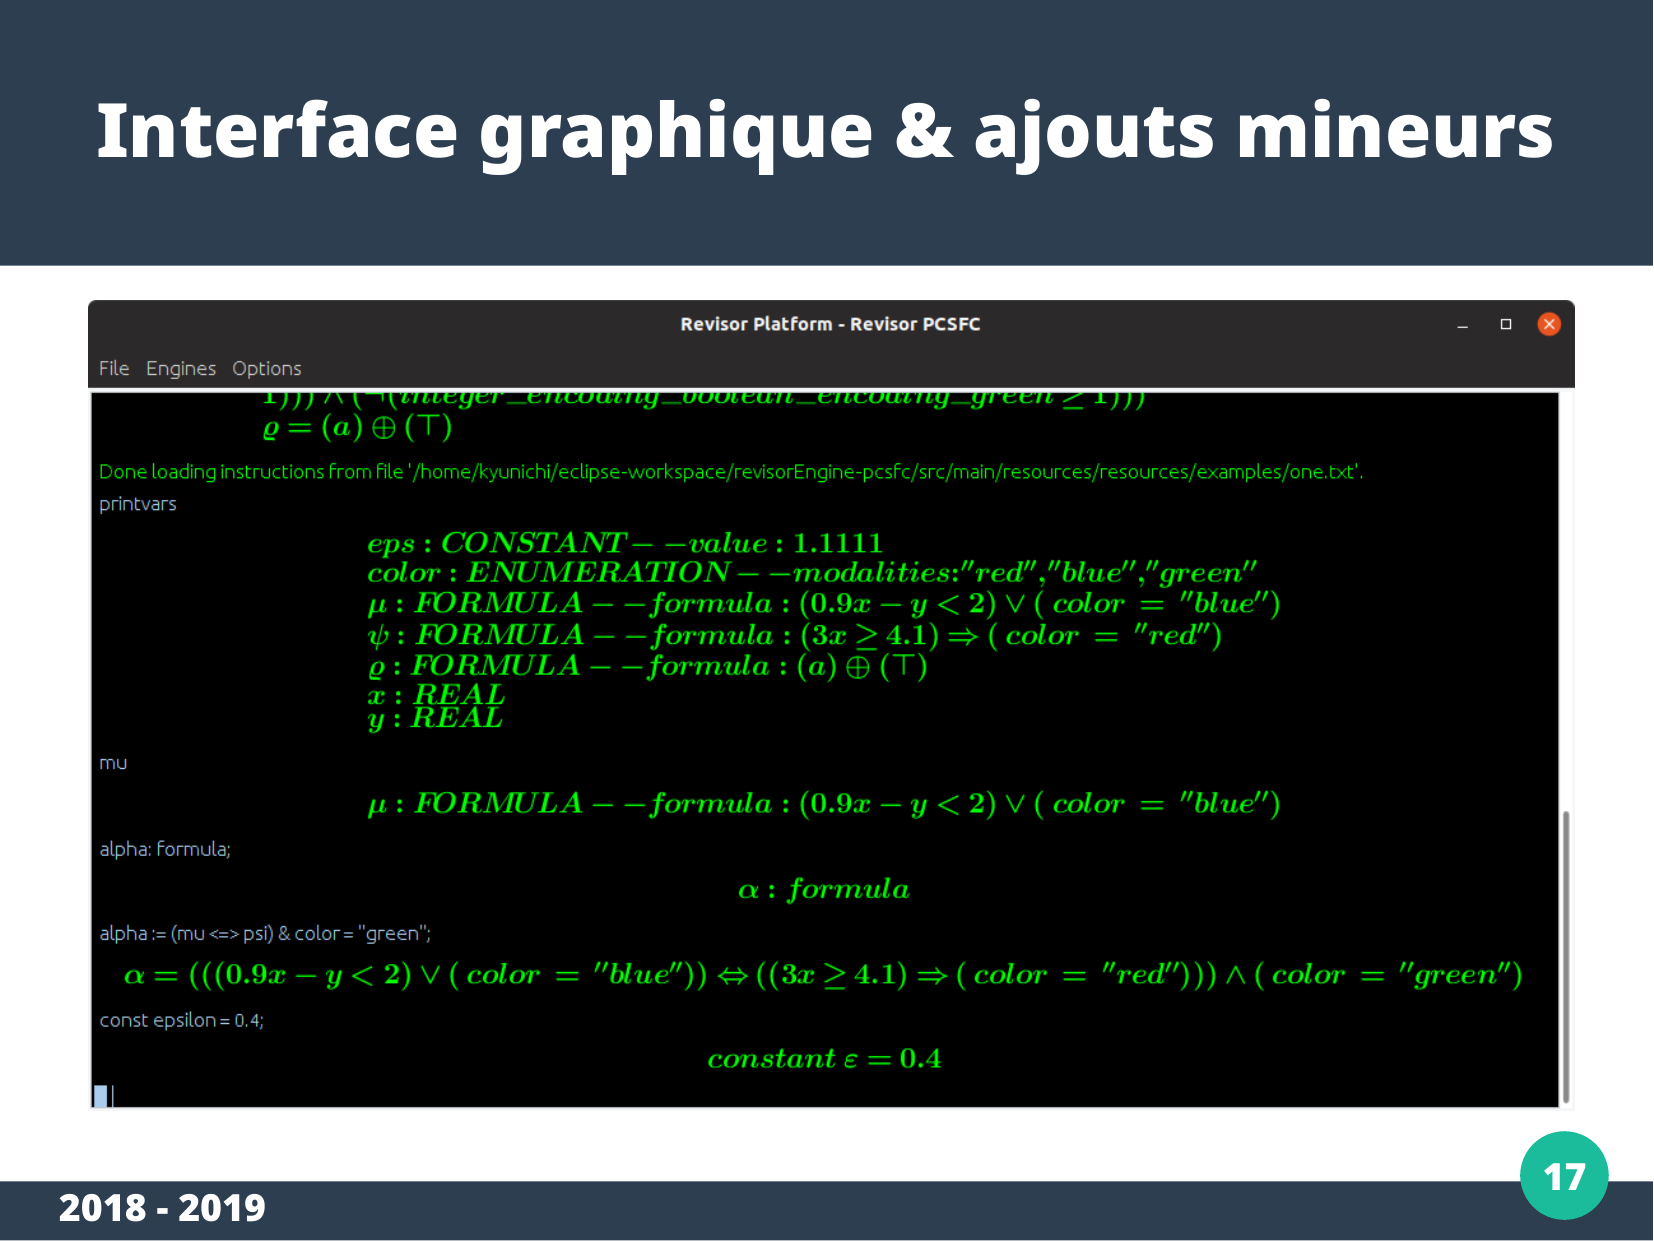

# Interface graphique & ajouts mineurs
17
2018 - 2019